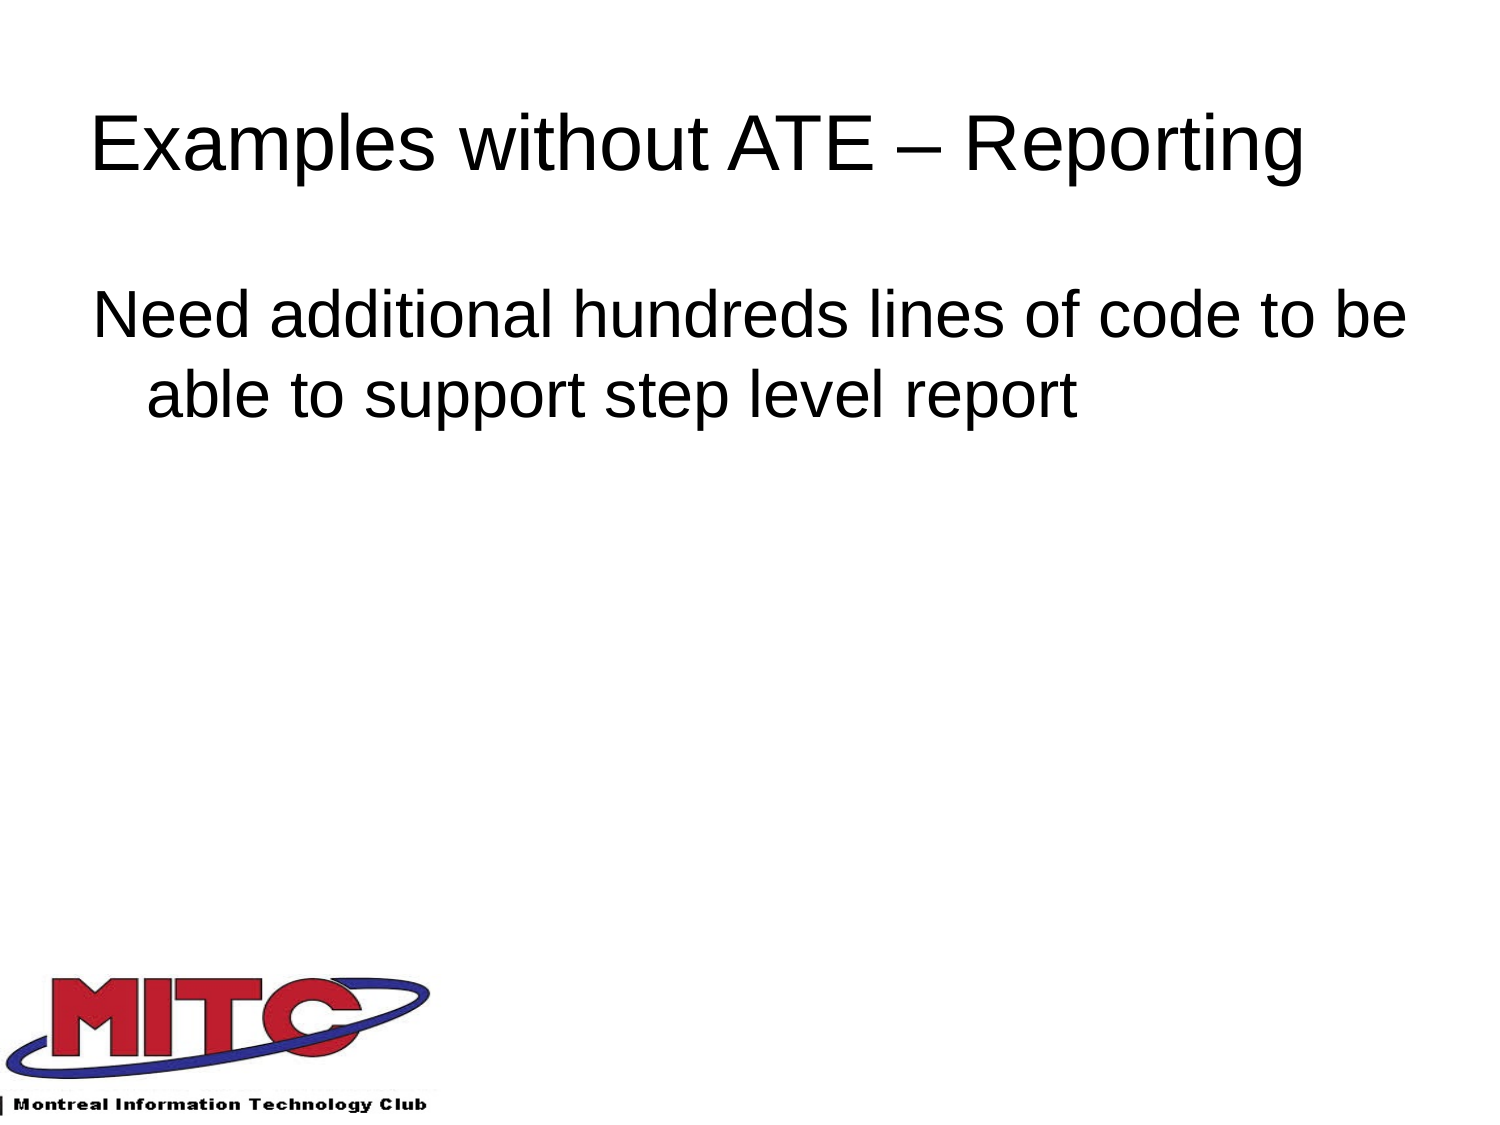

# Examples without ATE – Reporting
Need additional hundreds lines of code to be able to support step level report